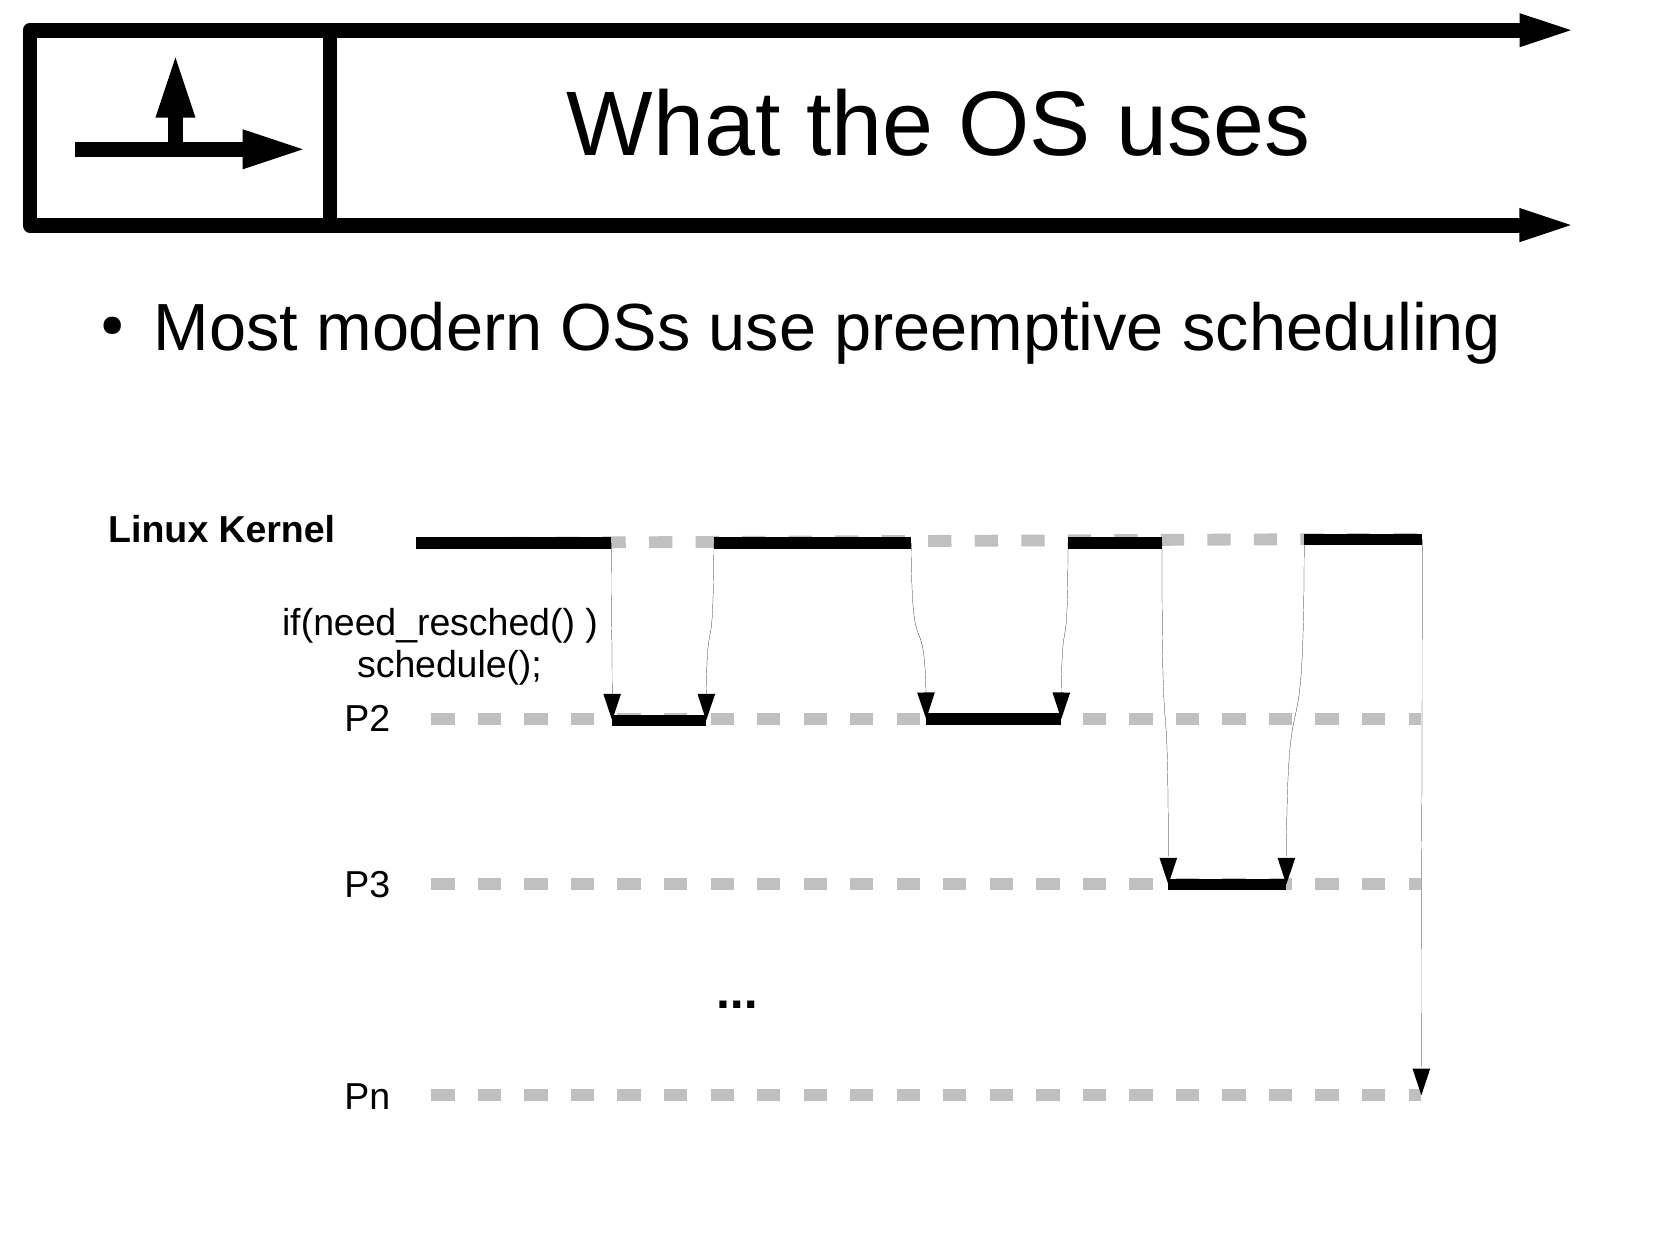

# What the OS uses
Most modern OSs use preemptive scheduling
Linux Kernel
if(need_resched() )
	schedule();
P2
P3
...
Pn